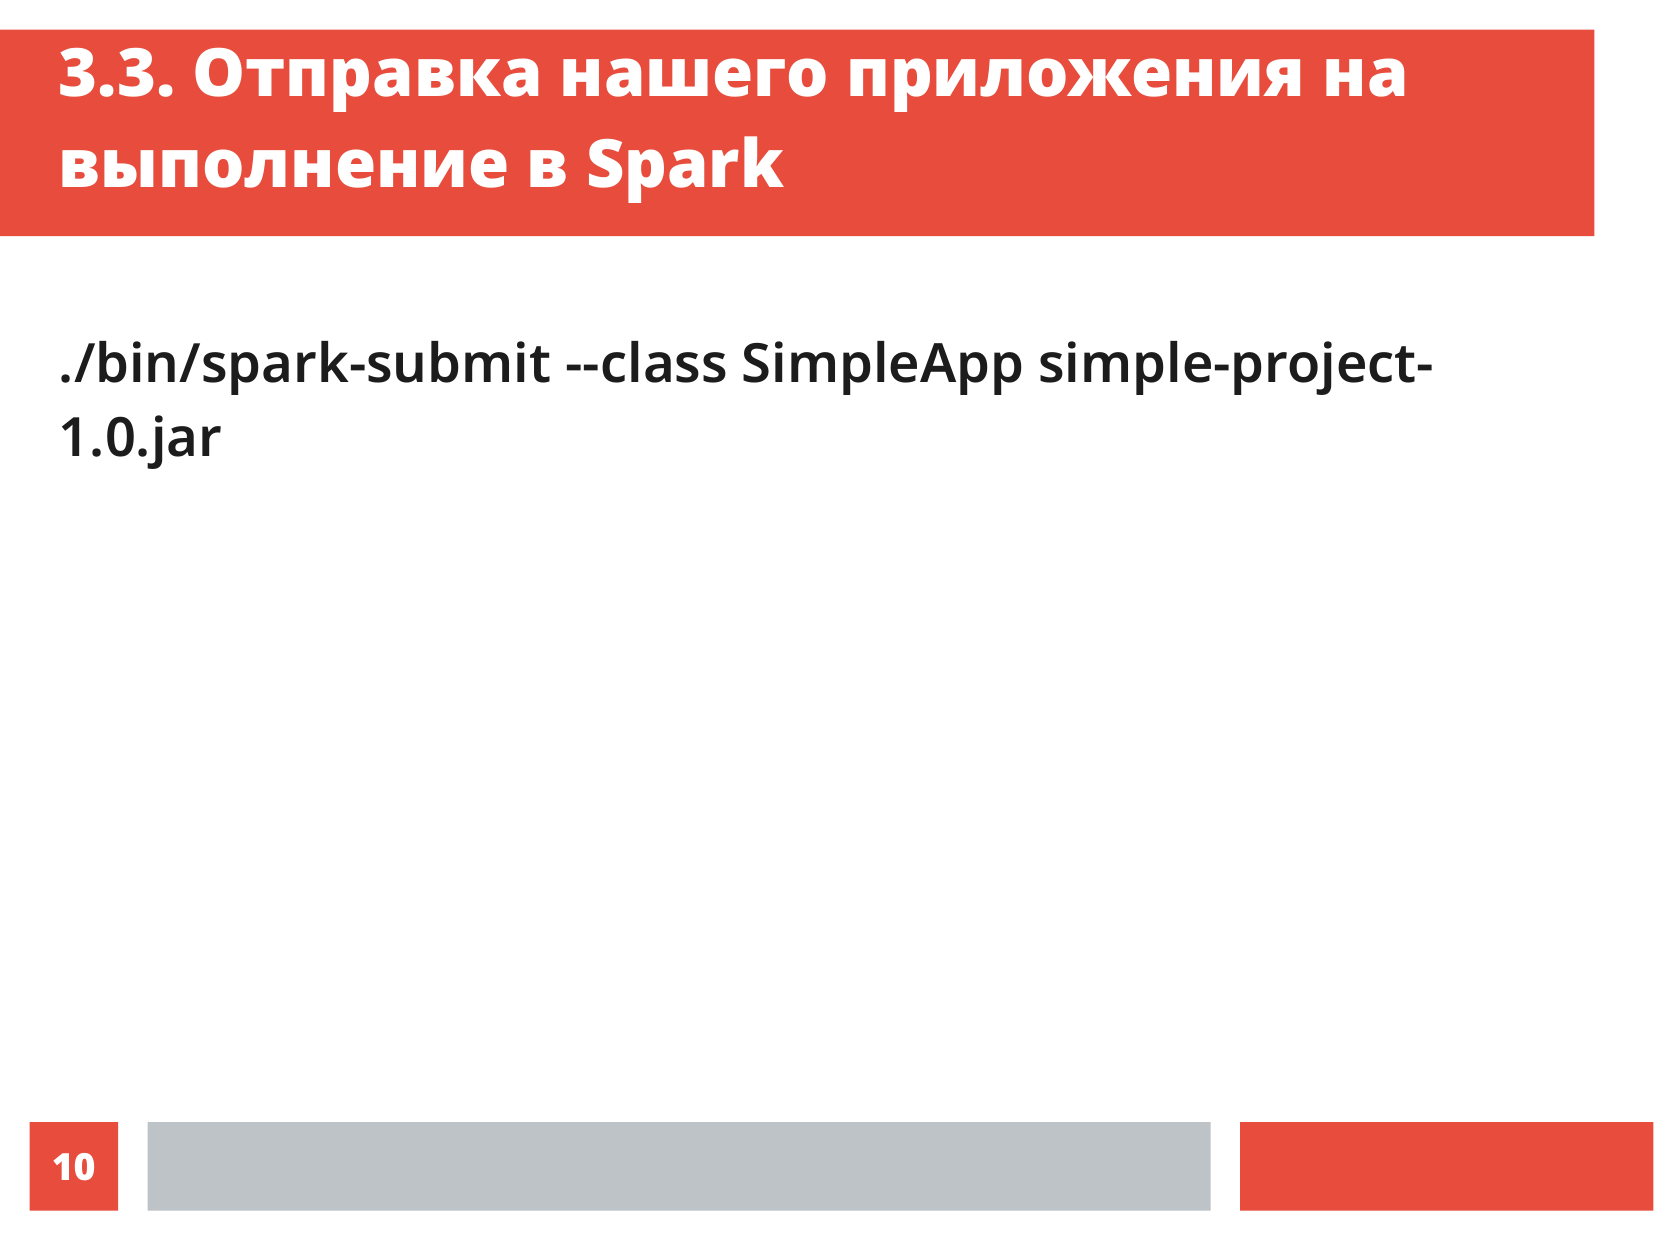

# 3.3. Отправка нашего приложения на выполнение в Spark
./bin/spark-submit --class SimpleApp simple-project-1.0.jar
10